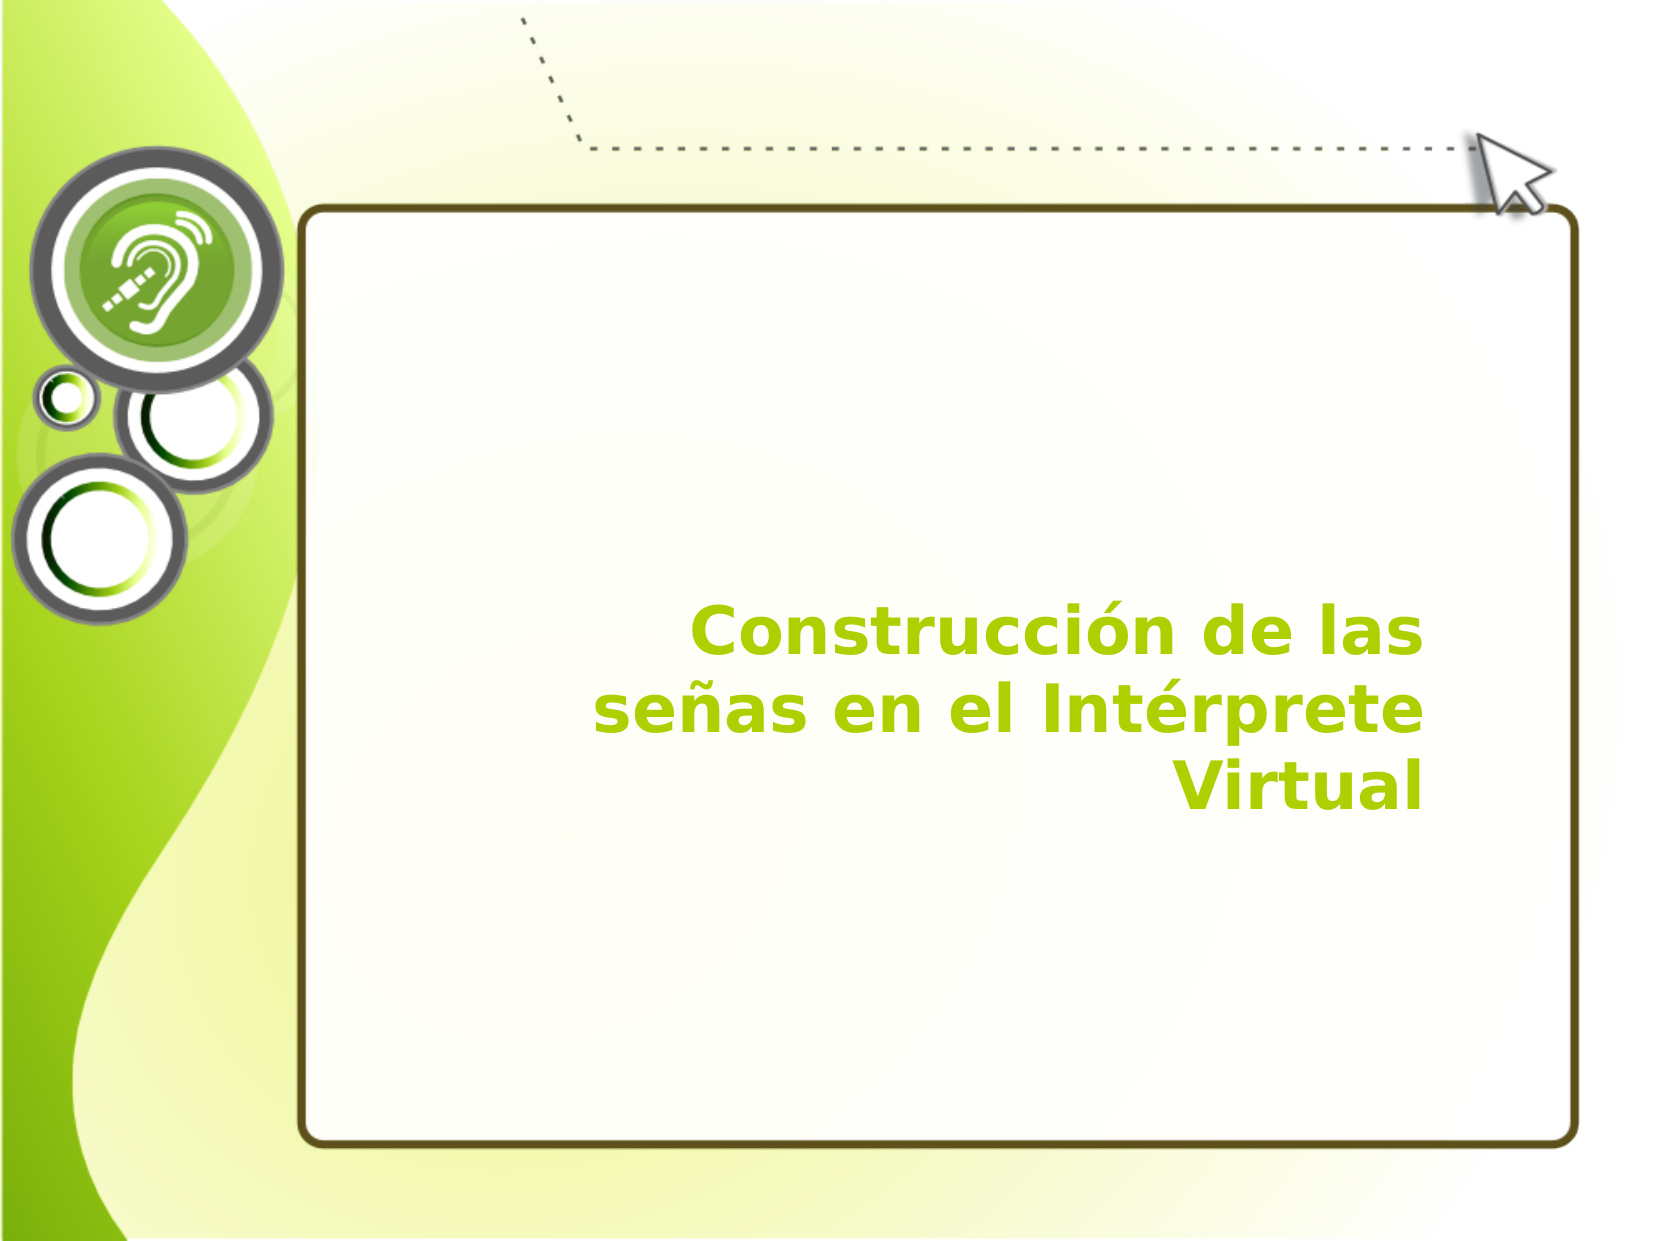

Construcción de las señas en el Intérprete Virtual